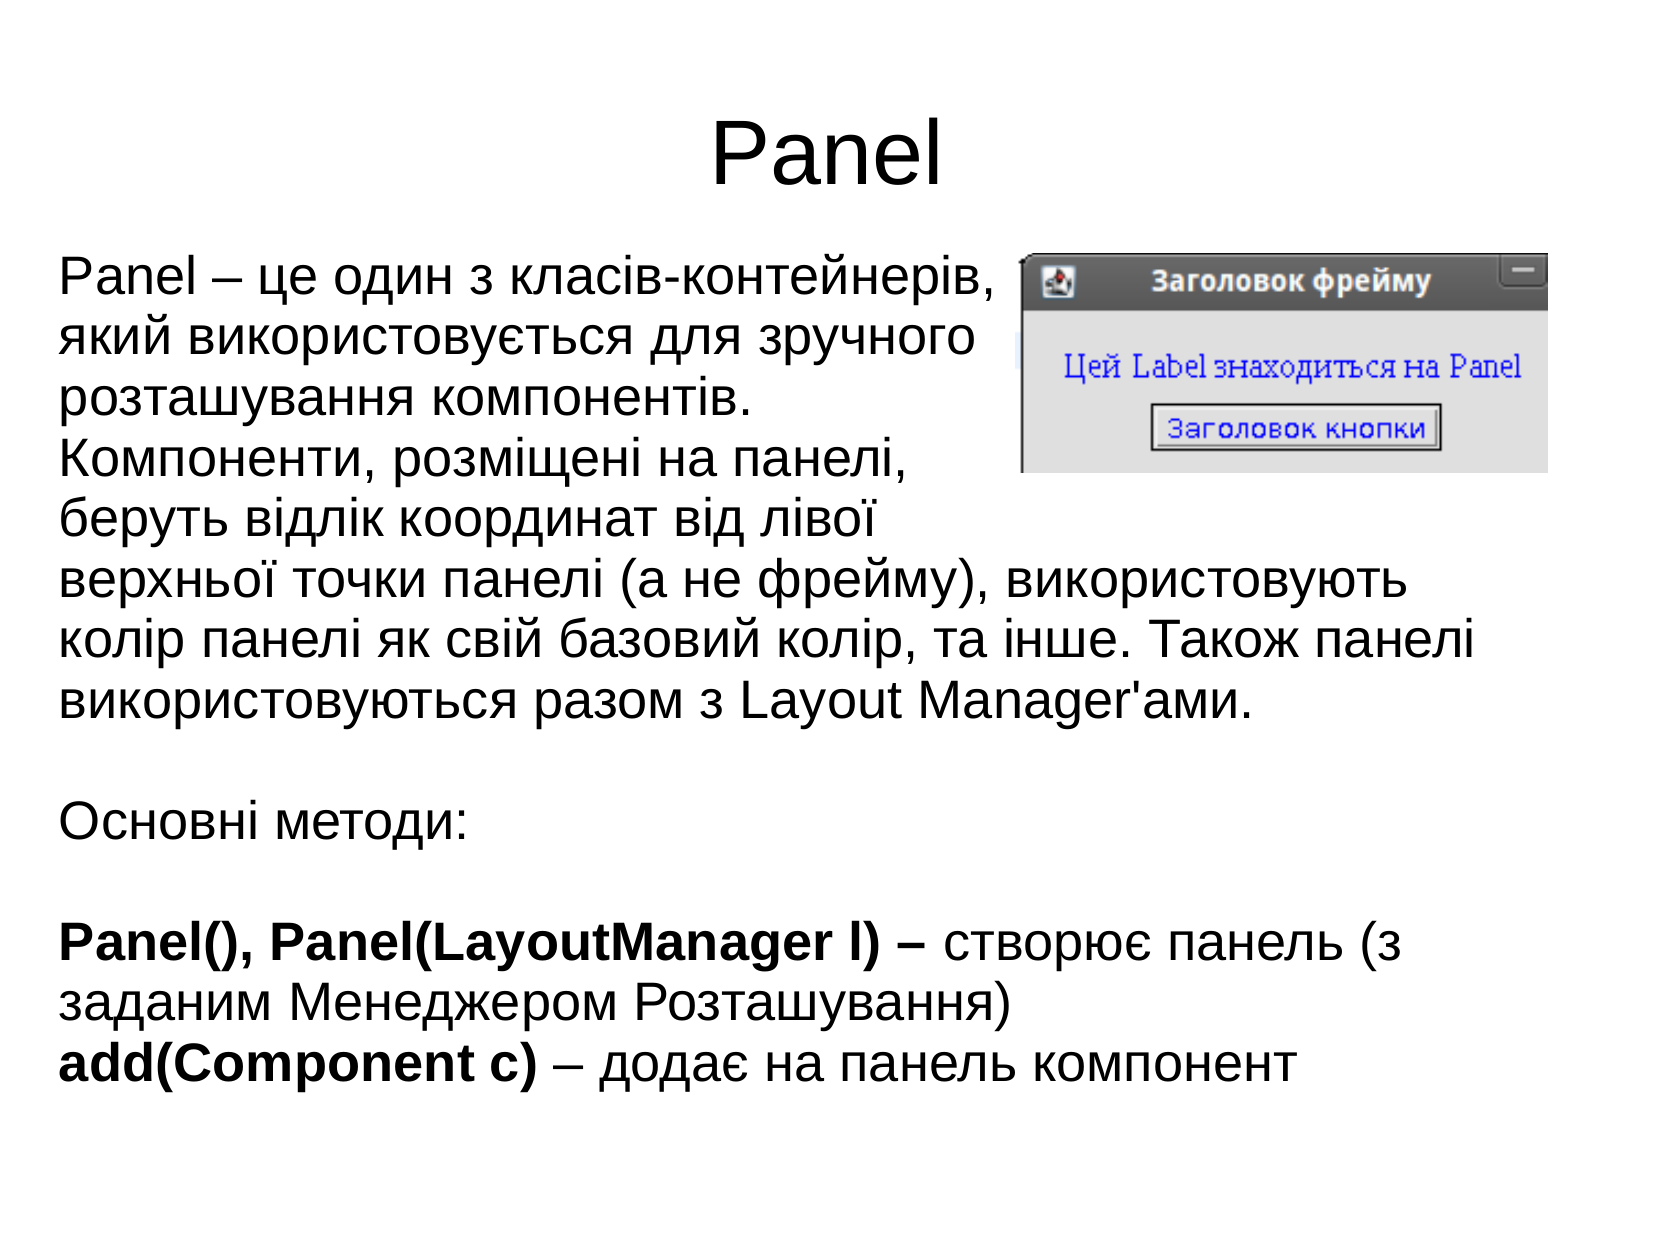

# Panel
Panel – це один з класів-контейнерів,
який використовується для зручного
розташування компонентів.
Компоненти, розміщені на панелі,
беруть відлік координат від лівої
верхньої точки панелі (а не фрейму), використовують колір панелі як свій базовий колір, та інше. Також панелі використовуються разом з Layout Manager'ами.
Основні методи:
Panel(), Panel(LayoutManager l) – створює панель (з заданим Менеджером Розташування)
add(Component c) – додає на панель компонент